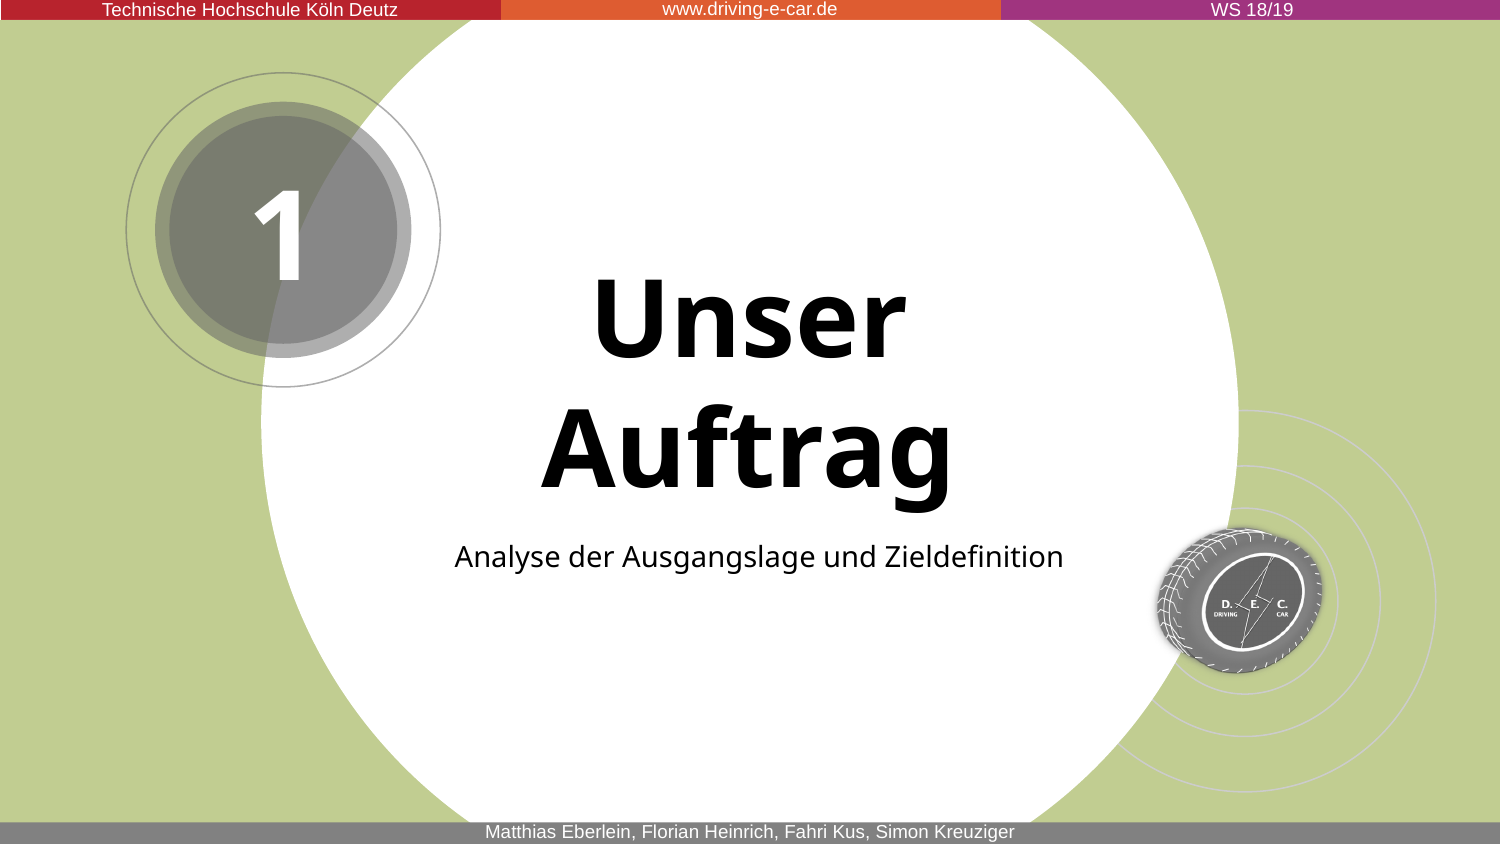

1
# Unser Auftrag
Analyse der Ausgangslage und Zieldefinition